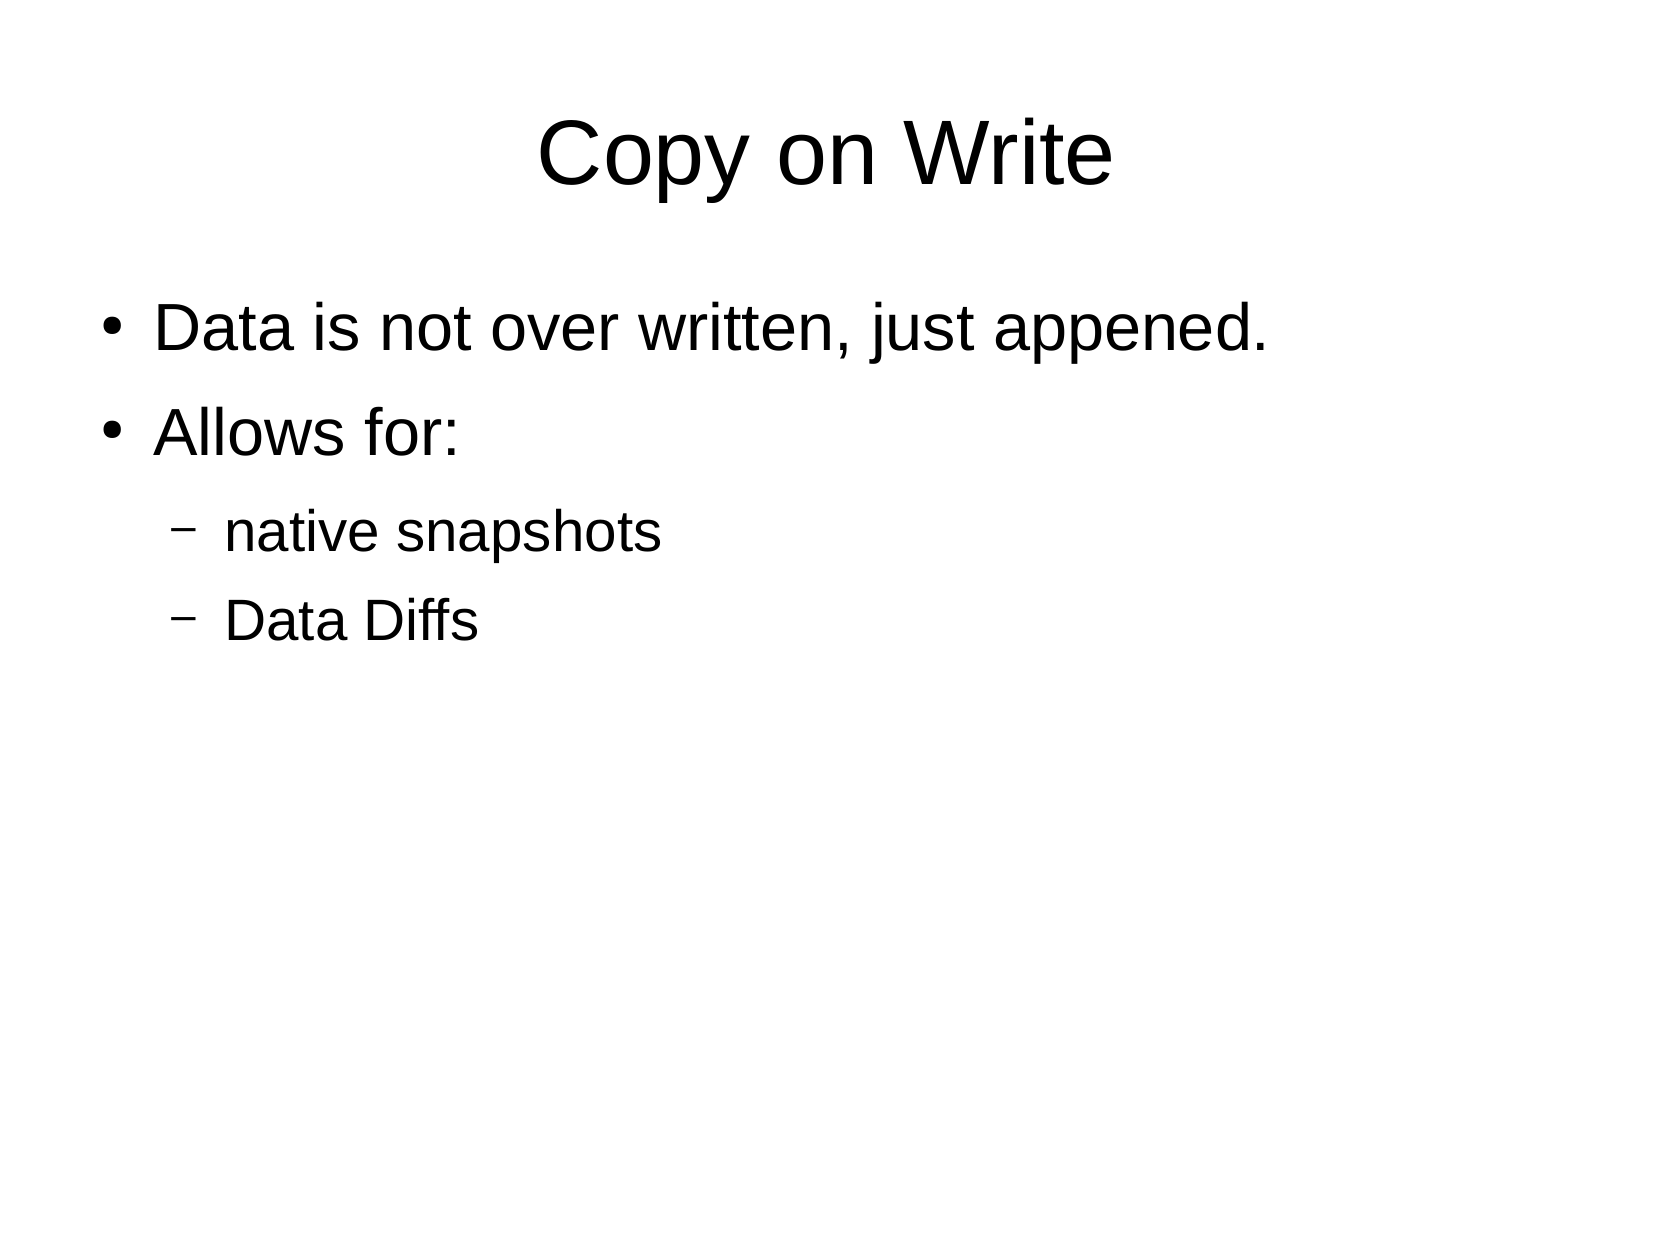

# Copy on Write
Data is not over written, just appened.
Allows for:
native snapshots
Data Diffs